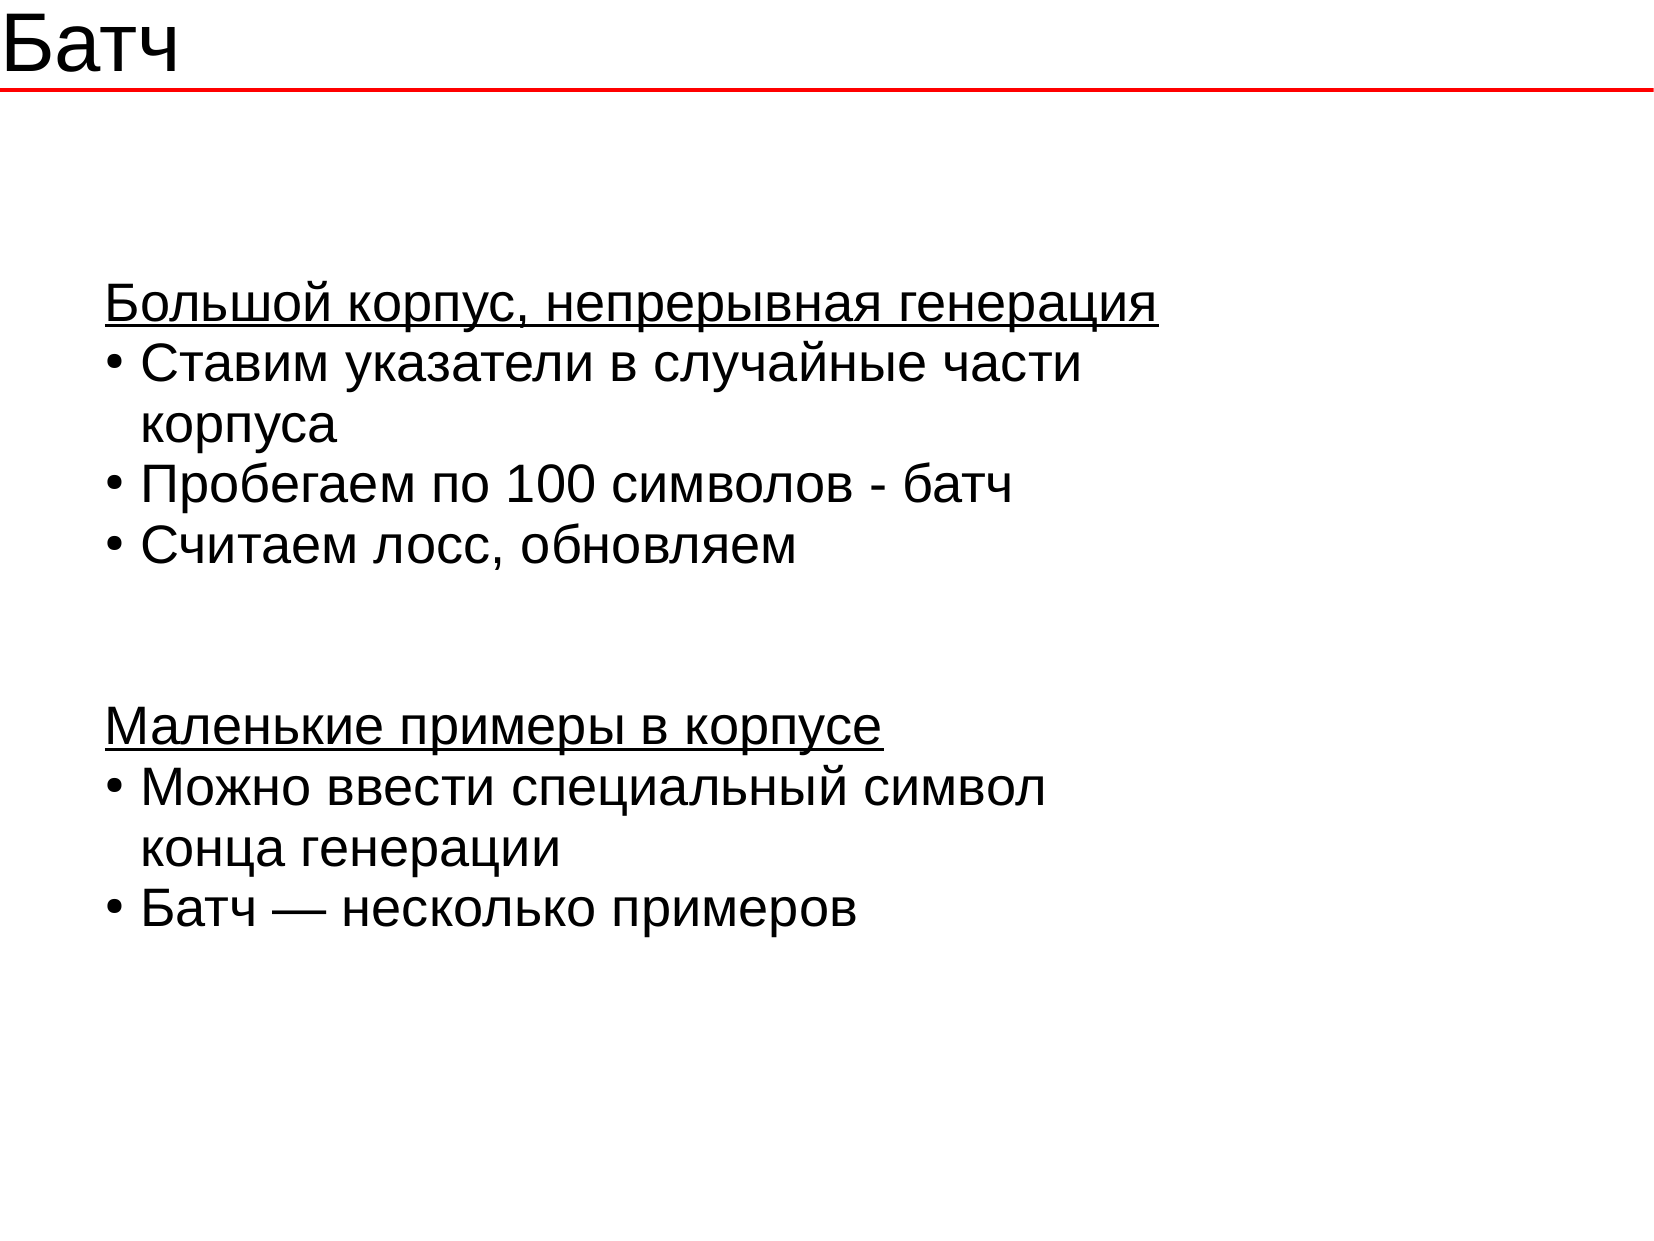

# Батч
Большой корпус, непрерывная генерация
Ставим указатели в случайные части корпуса
Пробегаем по 100 символов - батч
Считаем лосс, обновляем
Маленькие примеры в корпусе
Можно ввести специальный символ конца генерации
Батч — несколько примеров